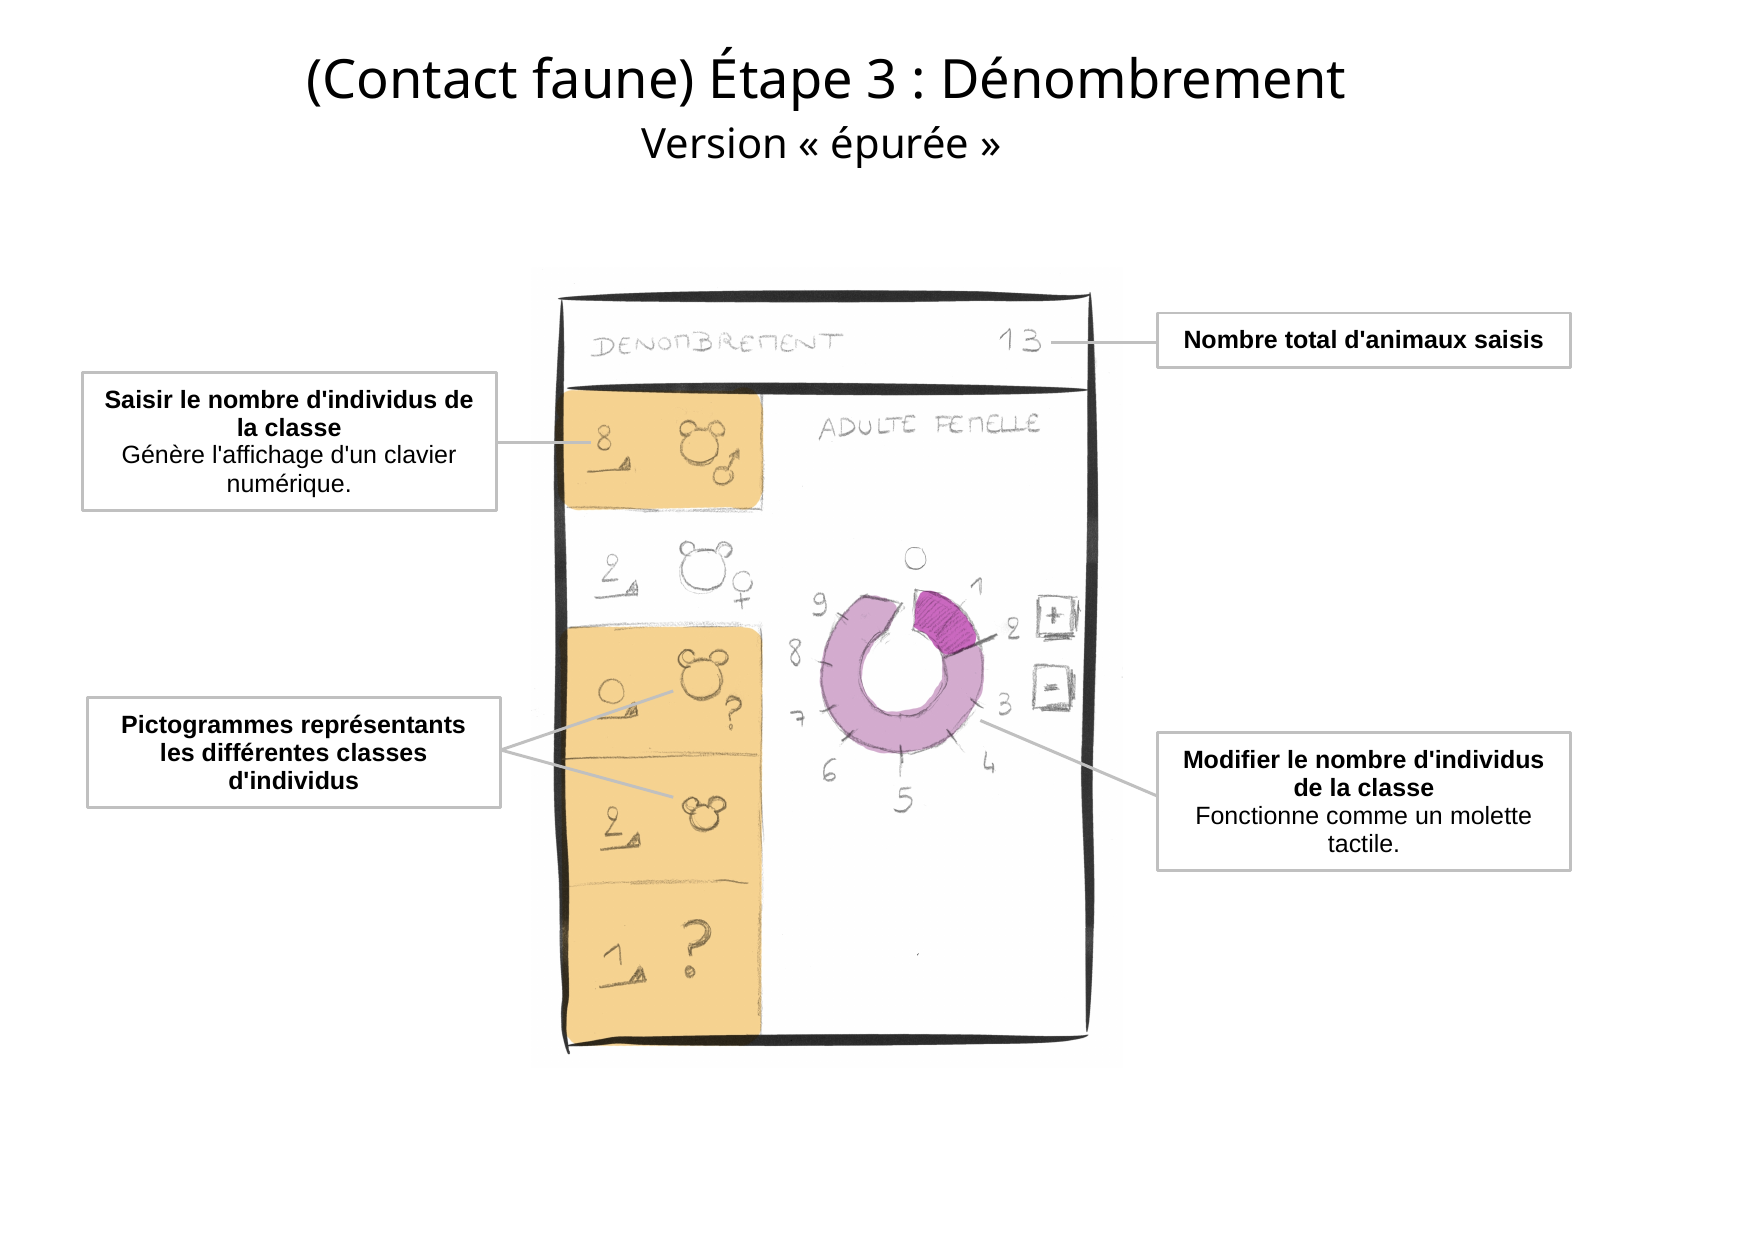

(Contact faune) Étape 3 : Dénombrement
Version « épurée »
# Nombre total d'animaux saisis
Saisir le nombre d'individus de la classe
Génère l'affichage d'un clavier numérique.
Pictogrammes représentants les différentes classes d'individus
Modifier le nombre d'individus de la classe
Fonctionne comme un molette tactile.